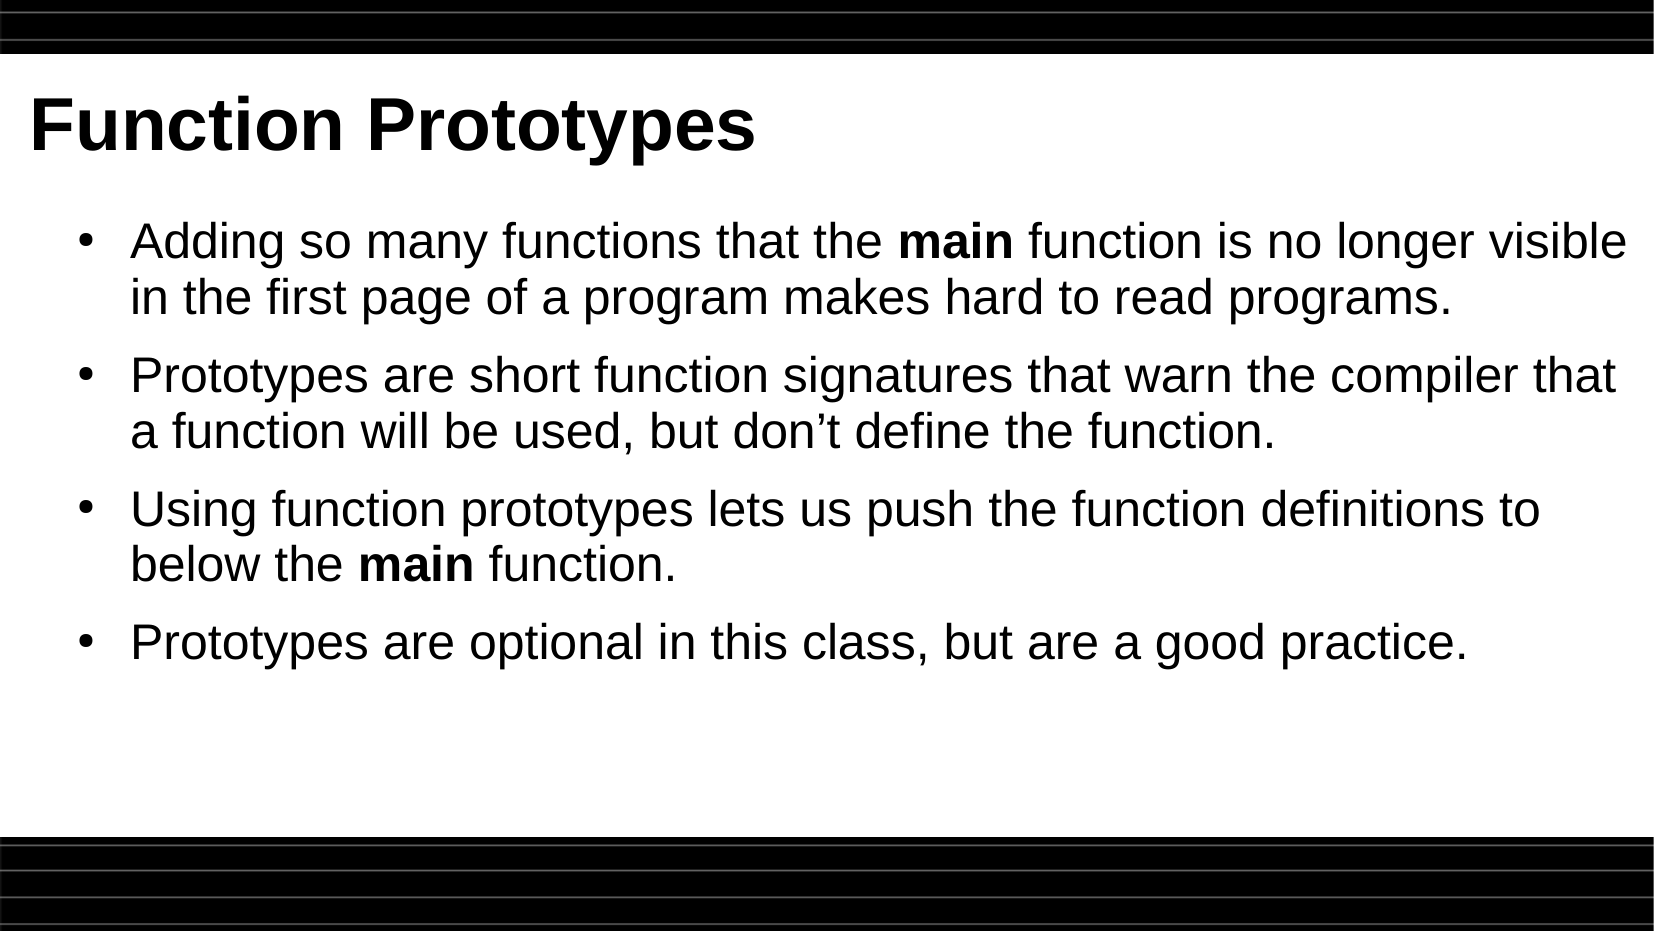

Function Prototypes
# Adding so many functions that the main function is no longer visible in the first page of a program makes hard to read programs.
Prototypes are short function signatures that warn the compiler that a function will be used, but don’t define the function.
Using function prototypes lets us push the function definitions to below the main function.
Prototypes are optional in this class, but are a good practice.